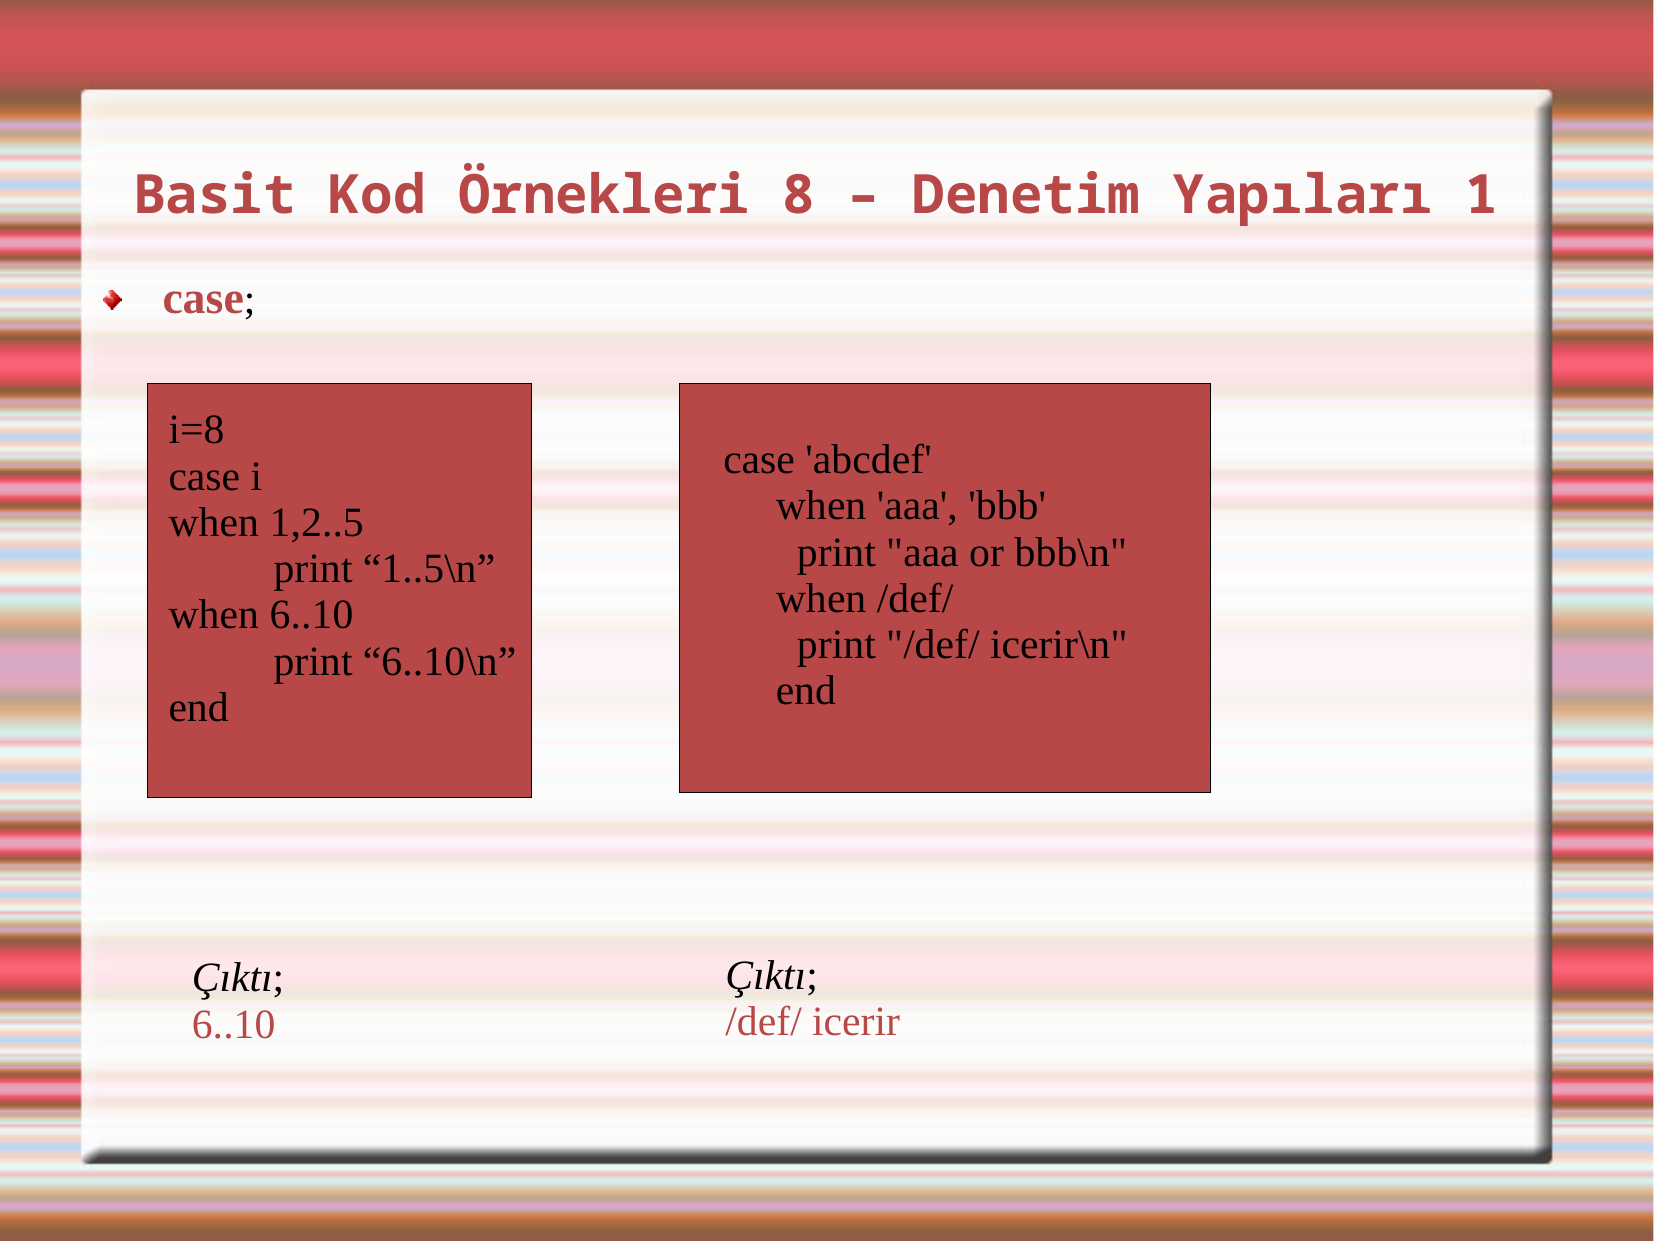

Basit Kod Örnekleri 8 – Denetim Yapıları 1
case;
i=8
case i
when 1,2..5
 print “1..5\n”
when 6..10
 print “6..10\n”
end
case 'abcdef'
 when 'aaa', 'bbb'
 print "aaa or bbb\n"
 when /def/
 print "/def/ icerir\n"
 end
Çıktı;
/def/ icerir
Çıktı; 6..10